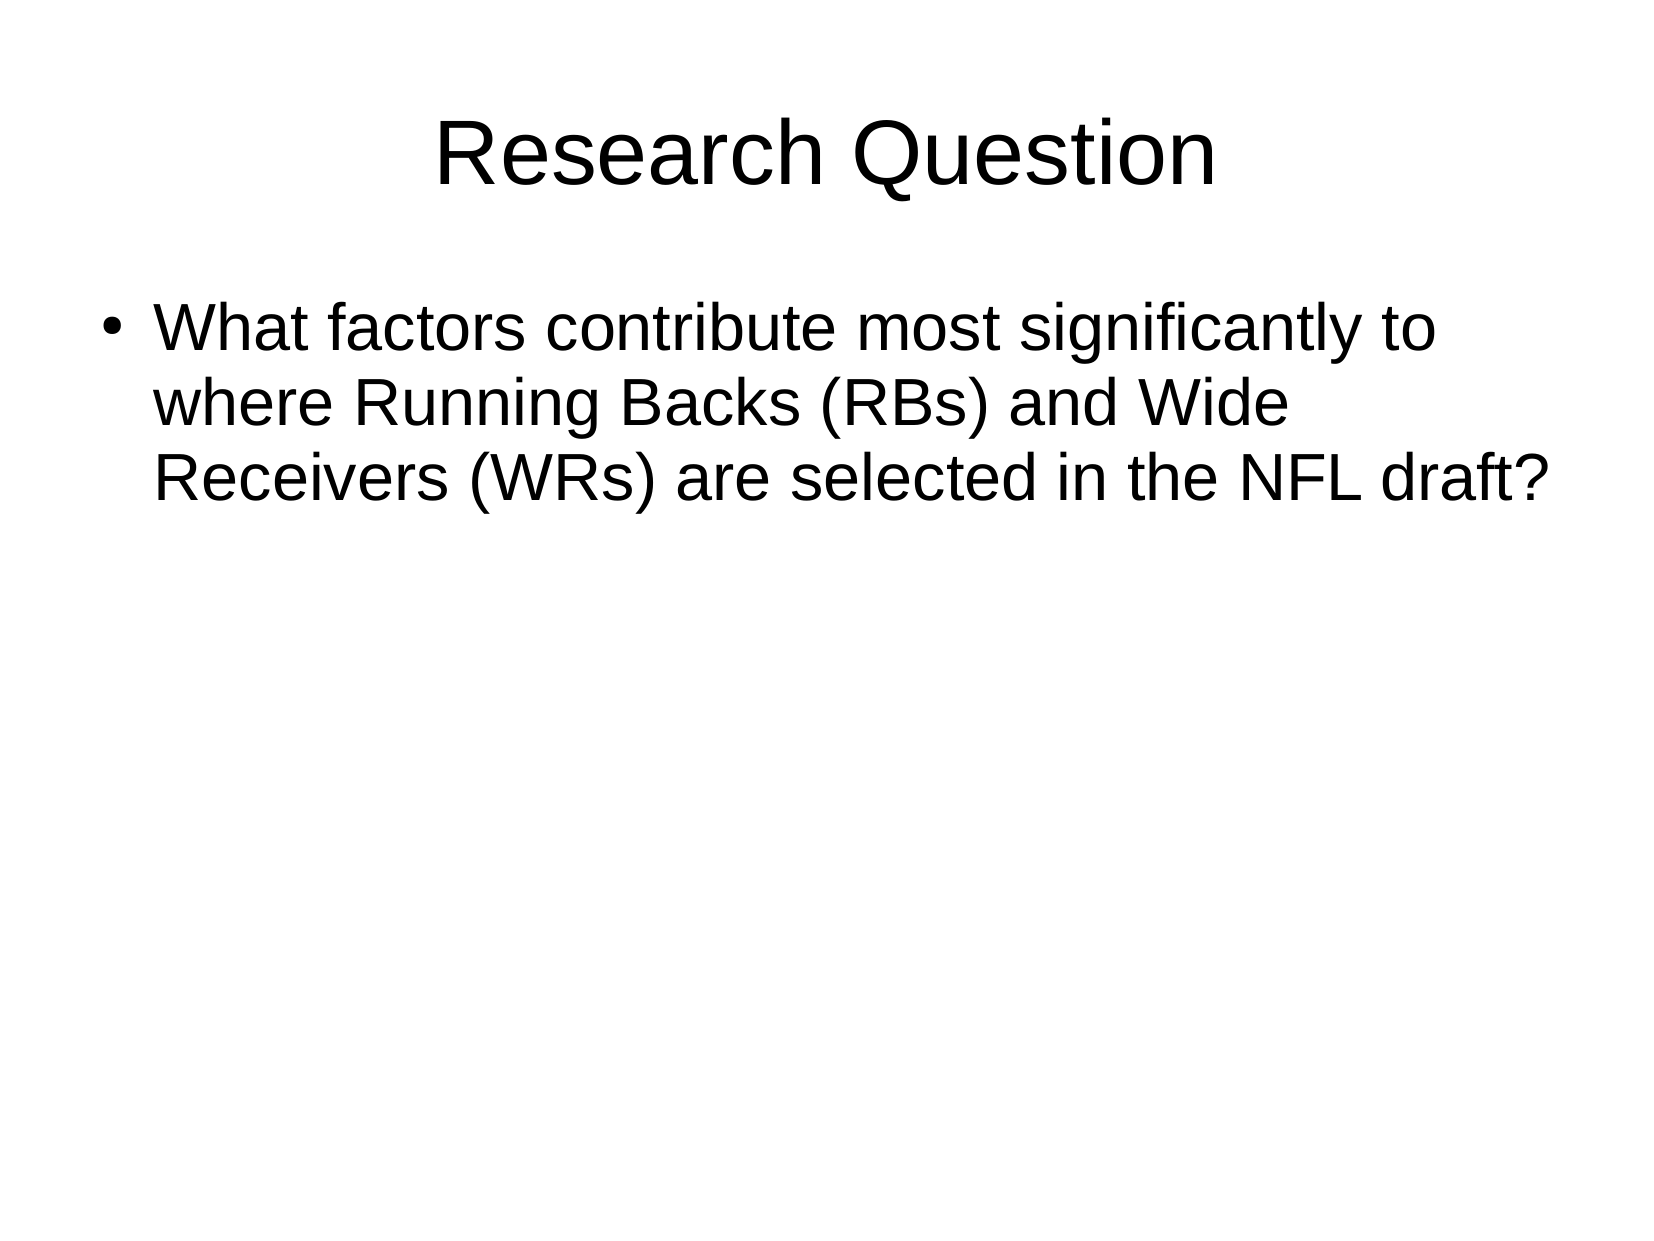

# Research Question
What factors contribute most significantly to where Running Backs (RBs) and Wide Receivers (WRs) are selected in the NFL draft?